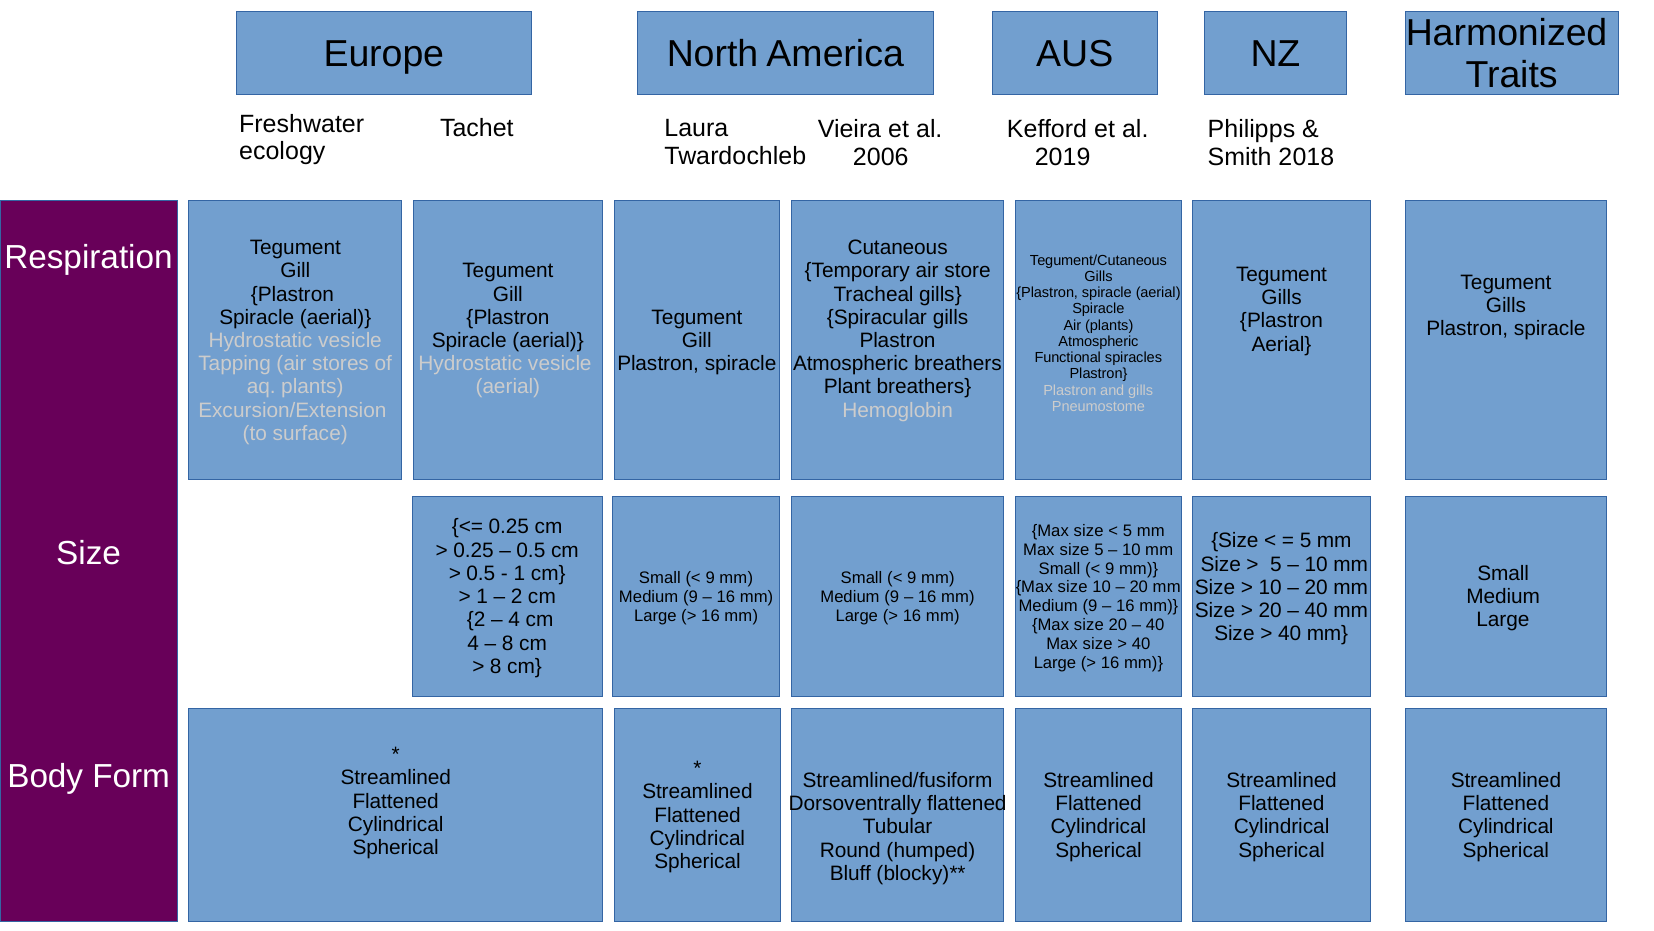

Europe
North America
AUS
NZ
Harmonized
Traits
Freshwater
ecology
Tachet
Laura Twardochleb
Vieira et al.
 2006
Kefford et al.
 2019
Philipps & Smith 2018
Respiration
Size
Body Form
Tegument
Gill
{Plastron
Spiracle (aerial)}
Hydrostatic vesicle
Tapping (air stores of
aq. plants)
Excursion/Extension
(to surface)
Tegument
Gill
{Plastron
Spiracle (aerial)}
Hydrostatic vesicle
(aerial)
Tegument
Gill
Plastron, spiracle
Cutaneous
{Temporary air store
Tracheal gills}
{Spiracular gills
Plastron
Atmospheric breathers
Plant breathers}
Hemoglobin
Tegument/Cutaneous
Gills
{Plastron, spiracle (aerial)
Spiracle
Air (plants)
Atmospheric
Functional spiracles
Plastron}
Plastron and gills
Pneumostome
Tegument
Gills
{Plastron
Aerial}
Tegument
Gills
Plastron, spiracle
{<= 0.25 cm
> 0.25 – 0.5 cm
> 0.5 - 1 cm}
> 1 – 2 cm
 {2 – 4 cm
4 – 8 cm
> 8 cm}
Small (< 9 mm)
Medium (9 – 16 mm)
Large (> 16 mm)
Small (< 9 mm)
Medium (9 – 16 mm)
Large (> 16 mm)
{Max size < 5 mm
Max size 5 – 10 mm
Small (< 9 mm)}
{Max size 10 – 20 mm
Medium (9 – 16 mm)}
{Max size 20 – 40
Max size > 40
Large (> 16 mm)}
{Size < = 5 mm
 Size > 5 – 10 mm
Size > 10 – 20 mm
Size > 20 – 40 mm
Size > 40 mm}
Small
Medium
Large
*
Streamlined
Flattened
Cylindrical
Spherical
*
Streamlined
Flattened
Cylindrical
Spherical
Streamlined/fusiform
Dorsoventrally flattened
Tubular
Round (humped)
Bluff (blocky)**
Streamlined
Flattened
Cylindrical
Spherical
Streamlined
Flattened
Cylindrical
Spherical
Streamlined
Flattened
Cylindrical
Spherical